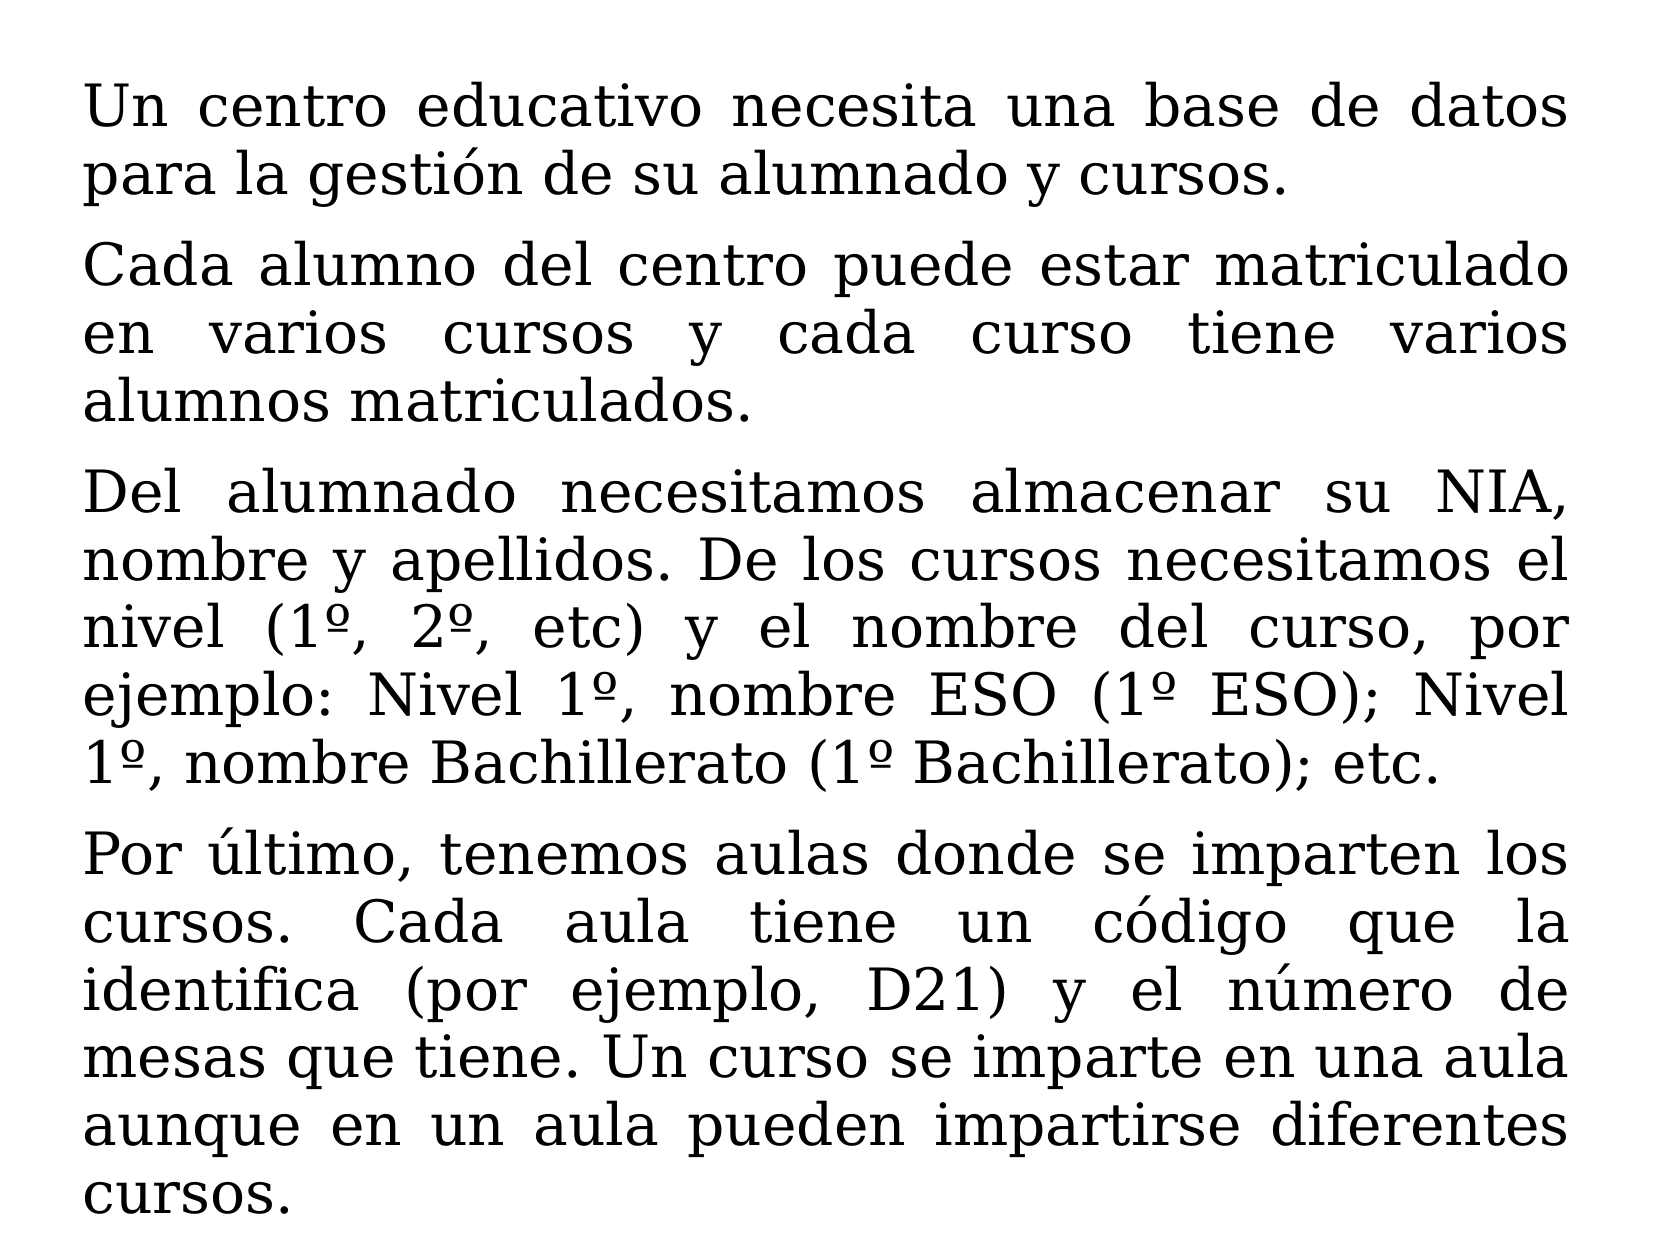

Un centro educativo necesita una base de datos para la gestión de su alumnado y cursos.
Cada alumno del centro puede estar matriculado en varios cursos y cada curso tiene varios alumnos matriculados.
Del alumnado necesitamos almacenar su NIA, nombre y apellidos. De los cursos necesitamos el nivel (1º, 2º, etc) y el nombre del curso, por ejemplo: Nivel 1º, nombre ESO (1º ESO); Nivel 1º, nombre Bachillerato (1º Bachillerato); etc.
Por último, tenemos aulas donde se imparten los cursos. Cada aula tiene un código que la identifica (por ejemplo, D21) y el número de mesas que tiene. Un curso se imparte en una aula aunque en un aula pueden impartirse diferentes cursos.